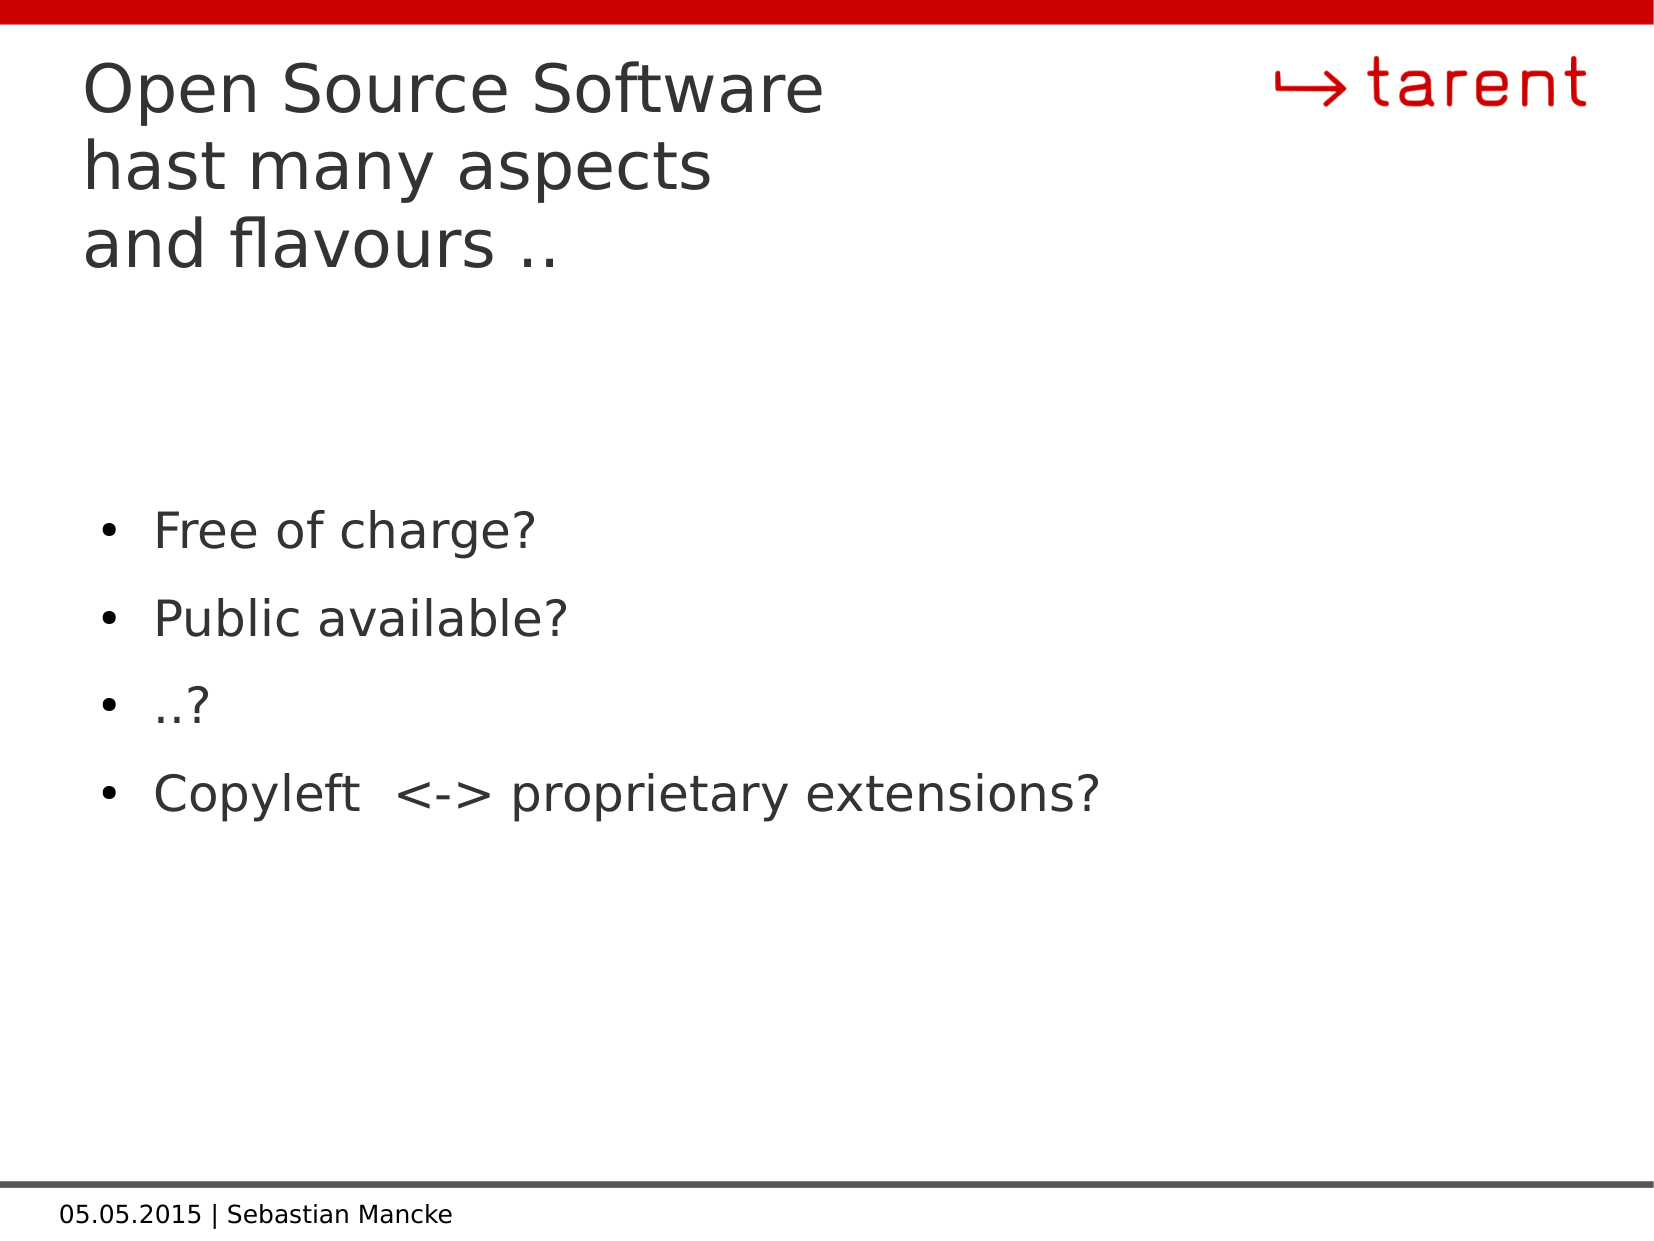

# Open Source Software hast many aspects and flavours ..
Free of charge?
Public available?
..?
Copyleft <-> proprietary extensions?